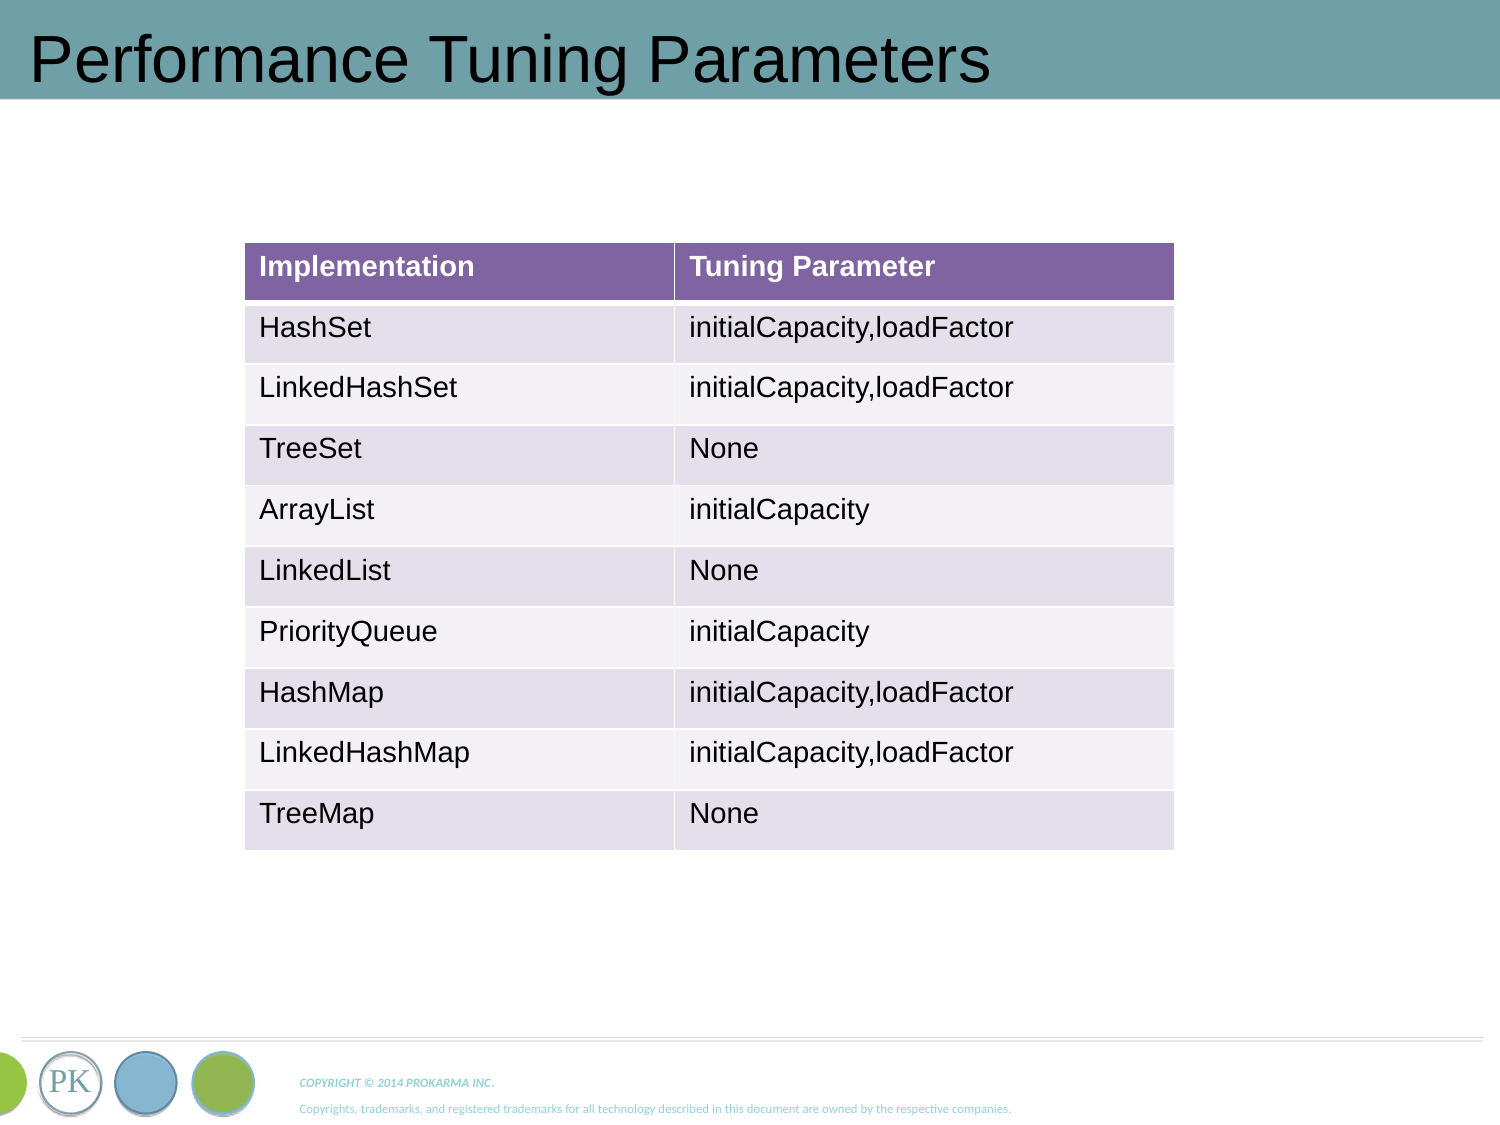

Performance Tuning Parameters
| Implementation | Tuning Parameter |
| --- | --- |
| HashSet | initialCapacity,loadFactor |
| LinkedHashSet | initialCapacity,loadFactor |
| TreeSet | None |
| ArrayList | initialCapacity |
| LinkedList | None |
| PriorityQueue | initialCapacity |
| HashMap | initialCapacity,loadFactor |
| LinkedHashMap | initialCapacity,loadFactor |
| TreeMap | None |